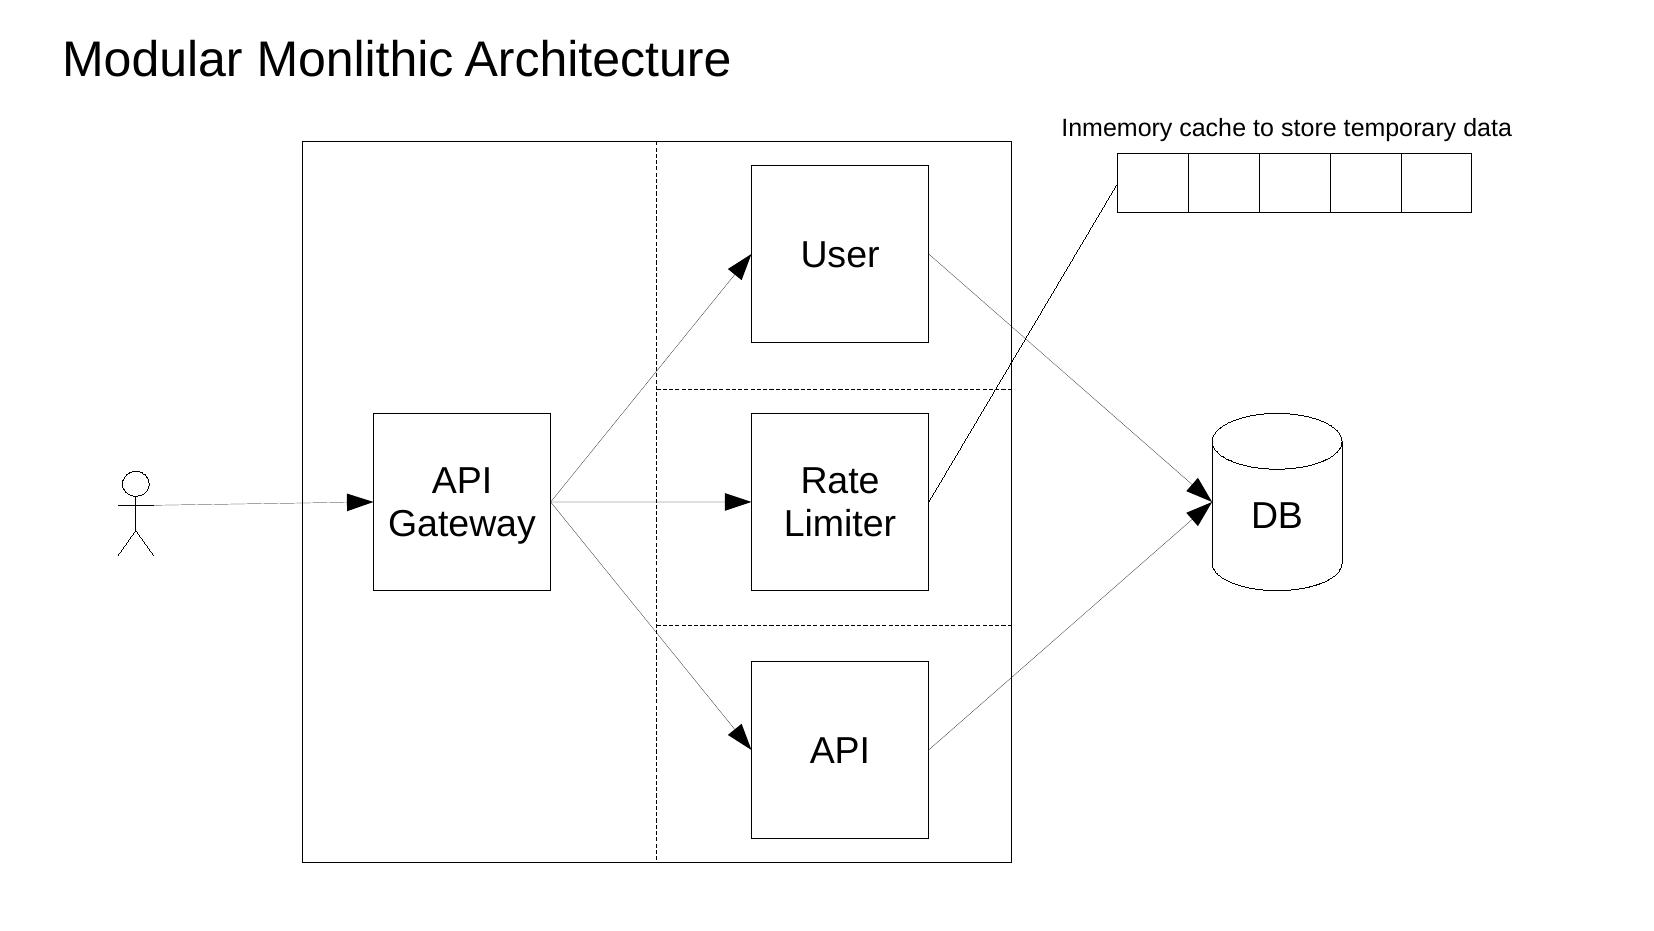

Modular Monlithic Architecture
Inmemory cache to store temporary data
User
API
Gateway
Rate
Limiter
DB
API